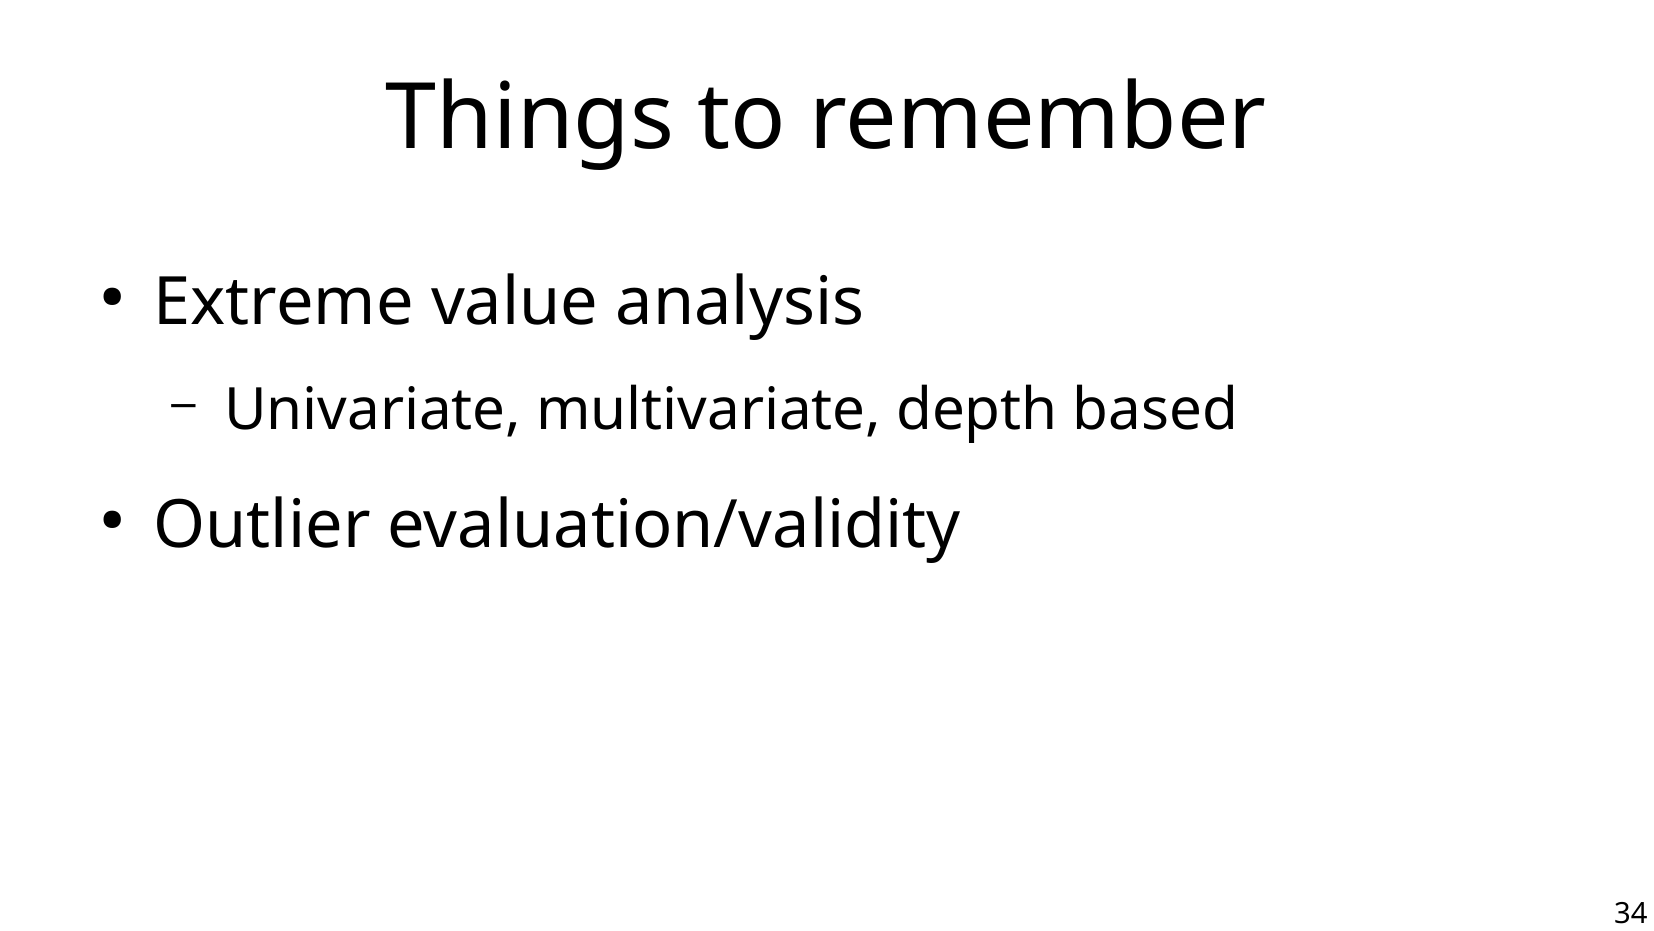

# Things to remember
Extreme value analysis
Univariate, multivariate, depth based
Outlier evaluation/validity
34